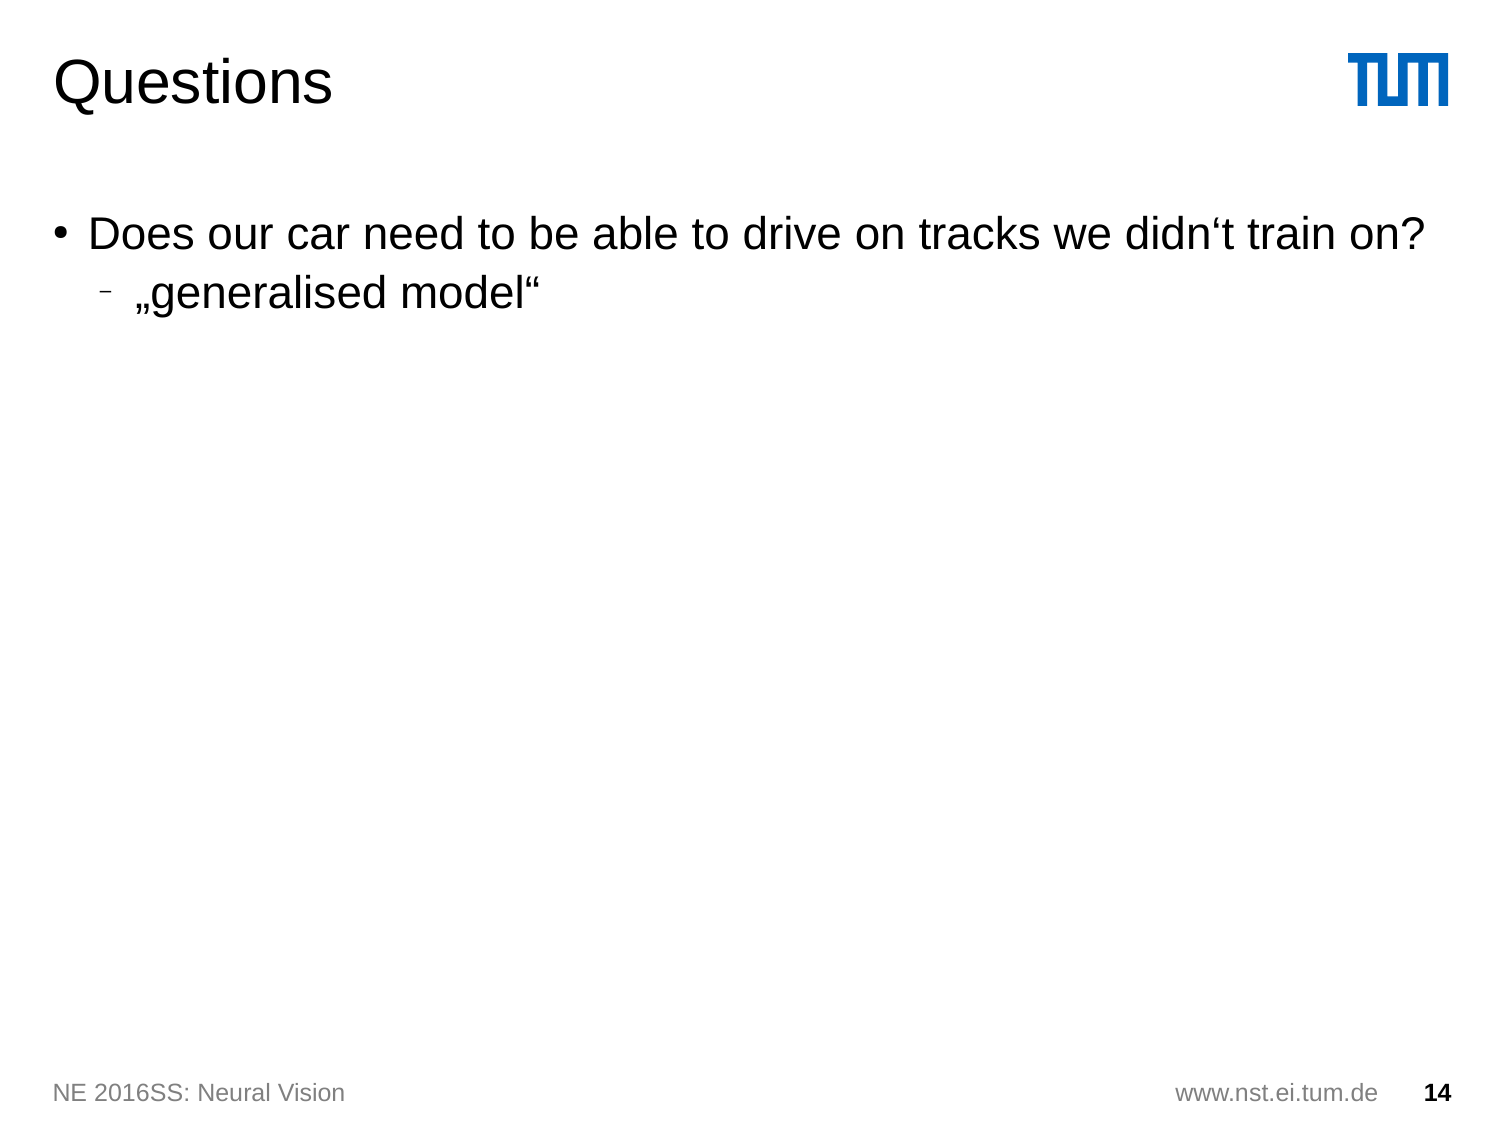

# Questions
Does our car need to be able to drive on tracks we didn‘t train on?
„generalised model“
NE 2016SS: Neural Vision
14